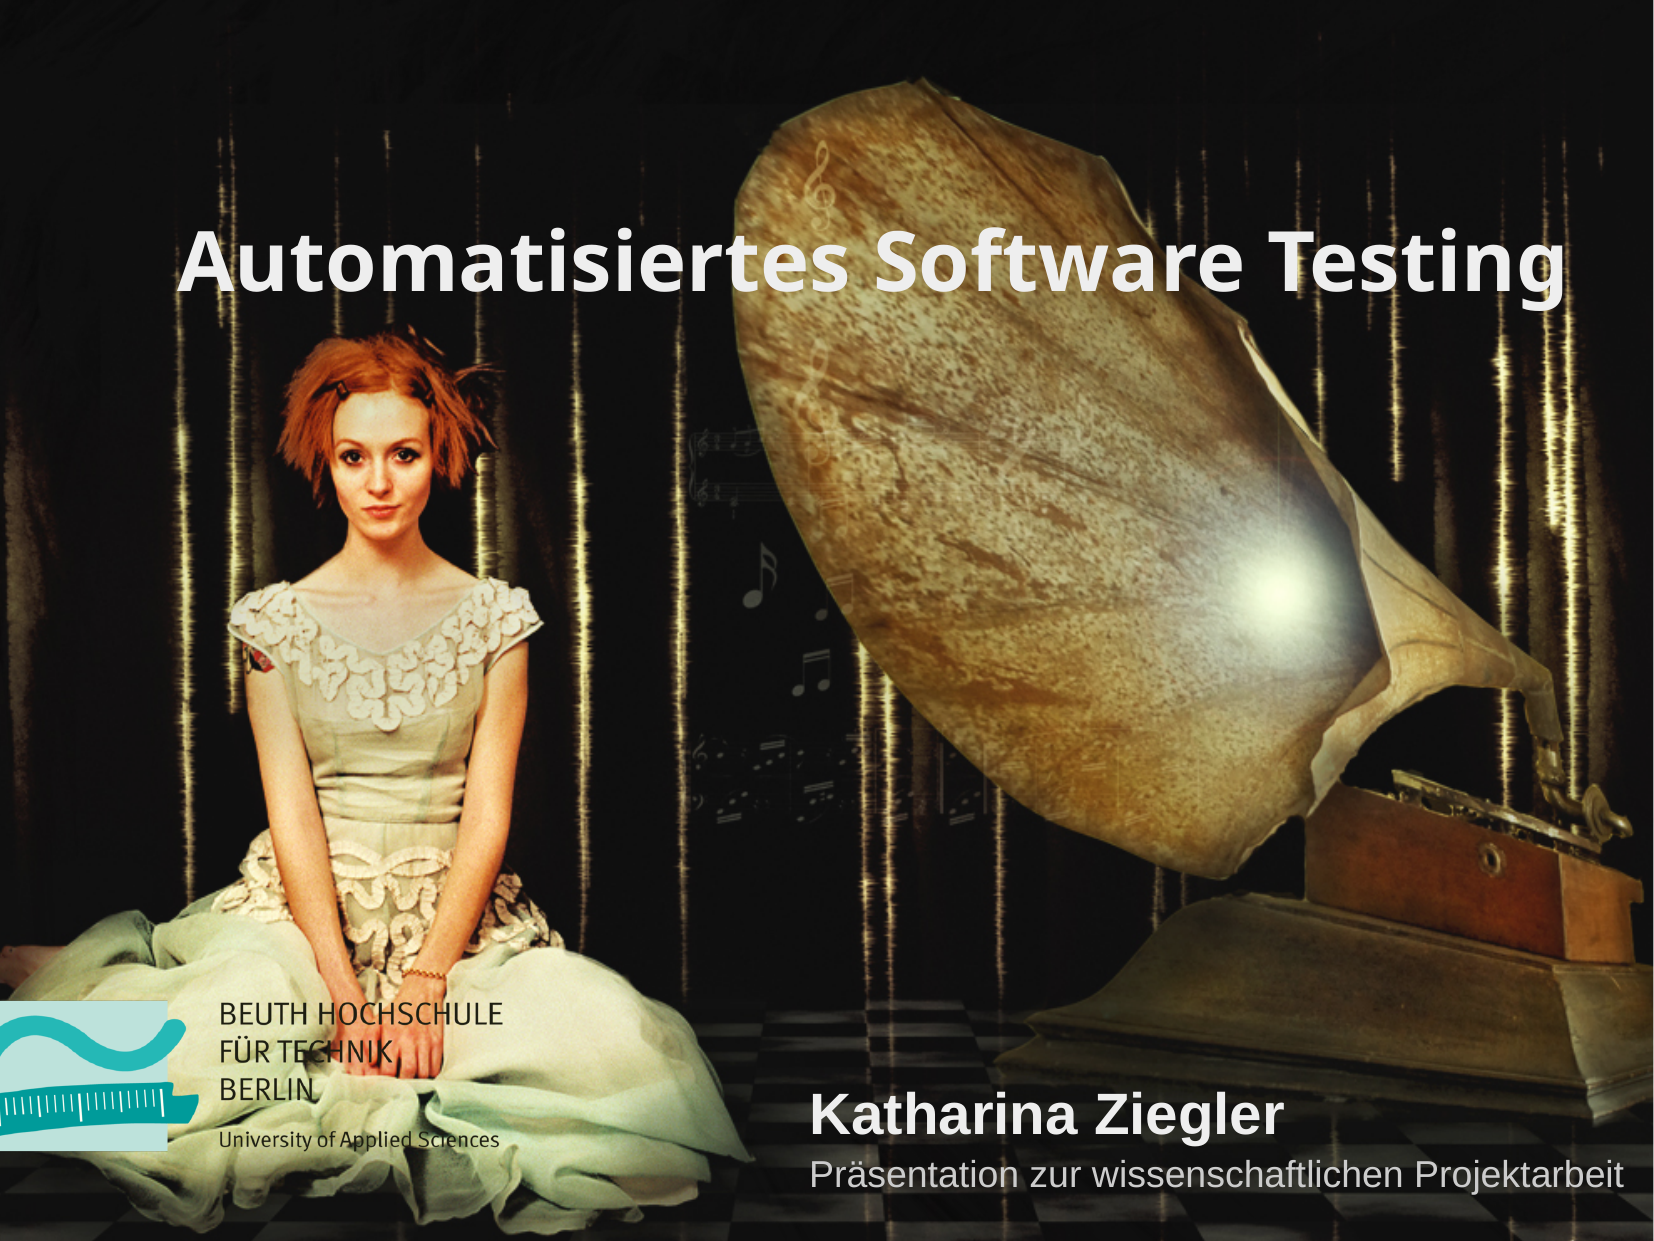

#
Automatisiertes Software Testing
Katharina Ziegler
Präsentation zur wissenschaftlichen Projektarbeit